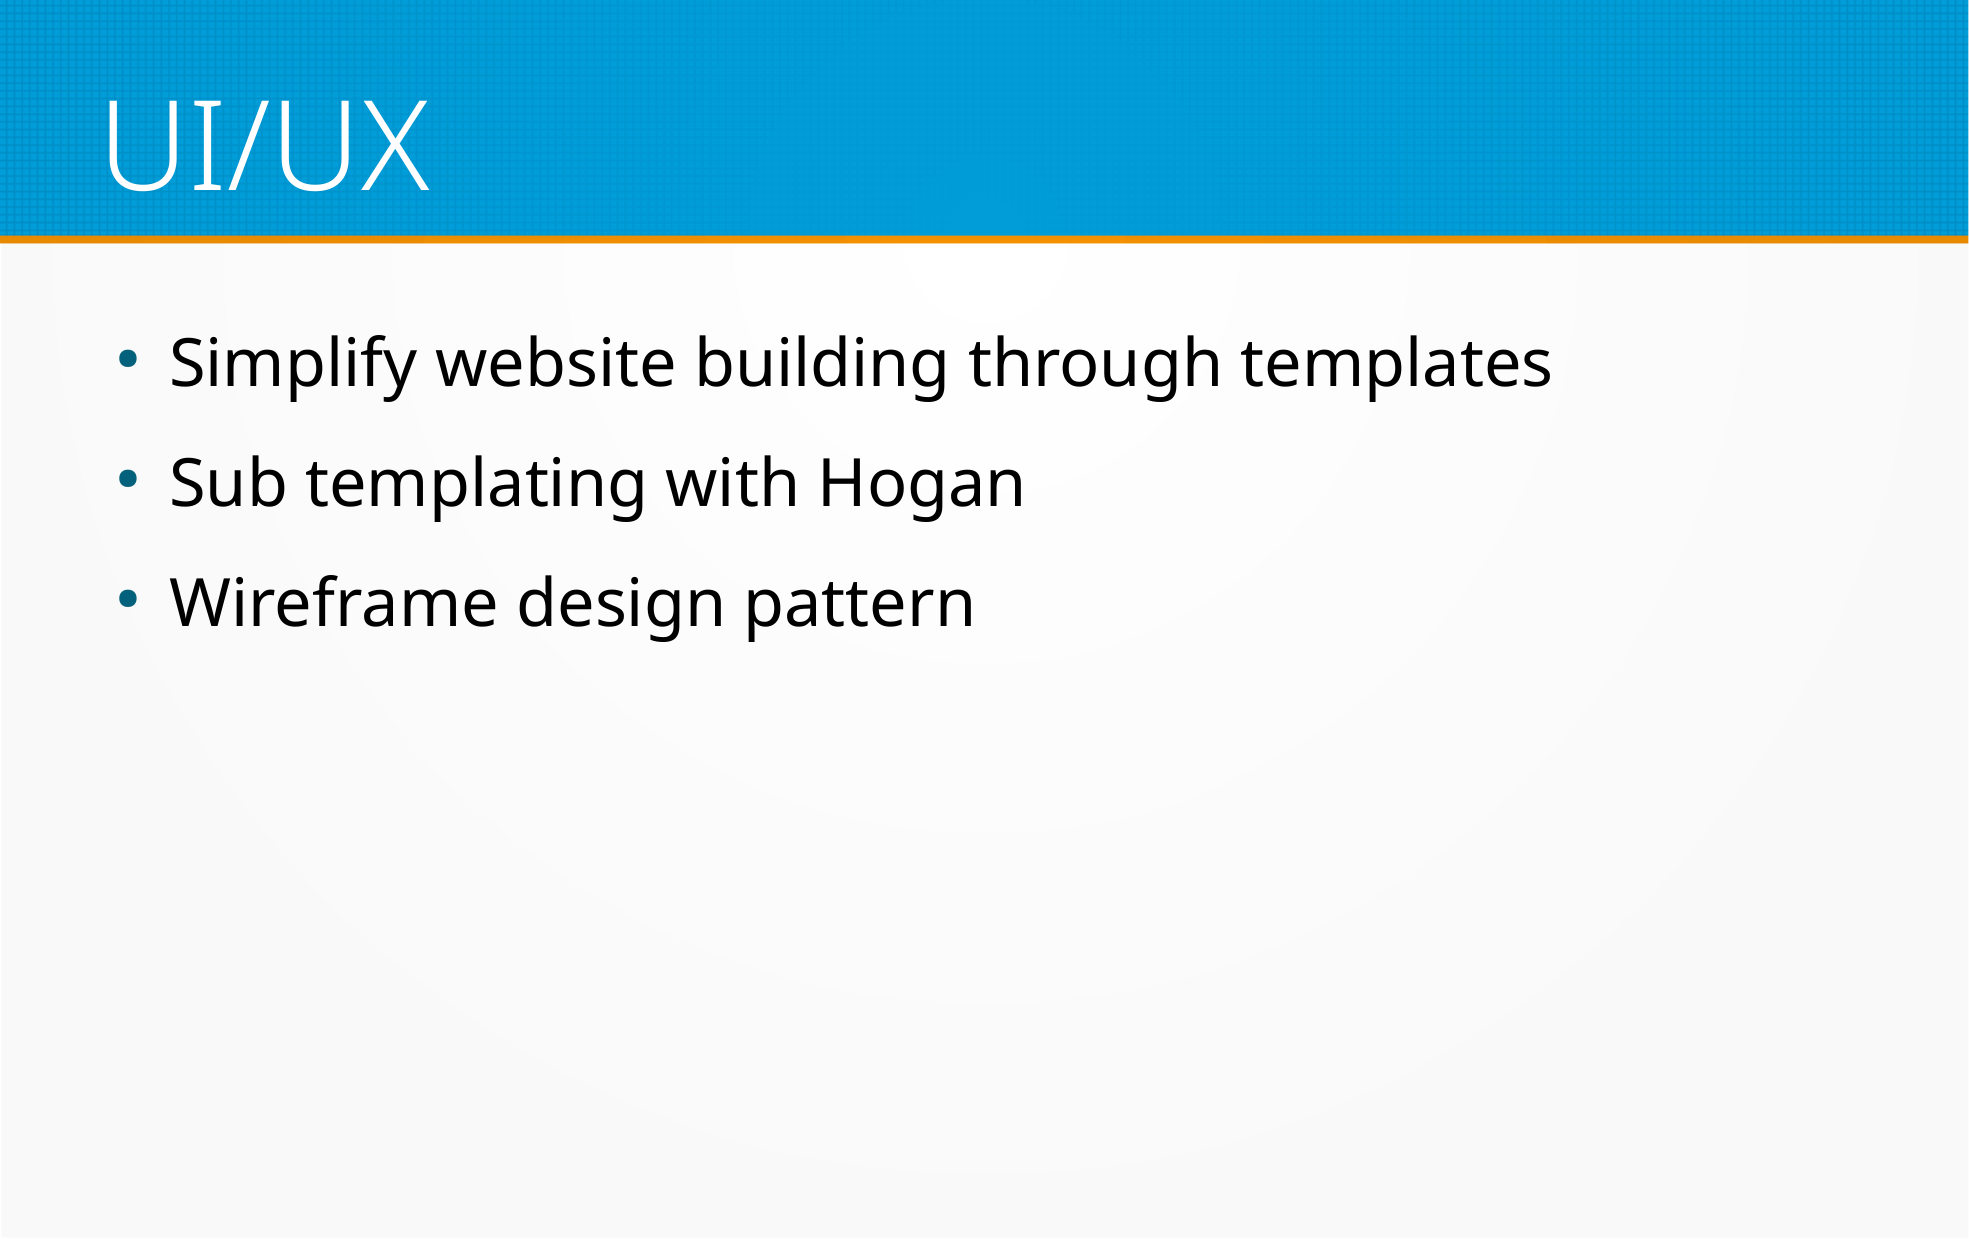

# UI/UX
Simplify website building through templates
Sub templating with Hogan
Wireframe design pattern